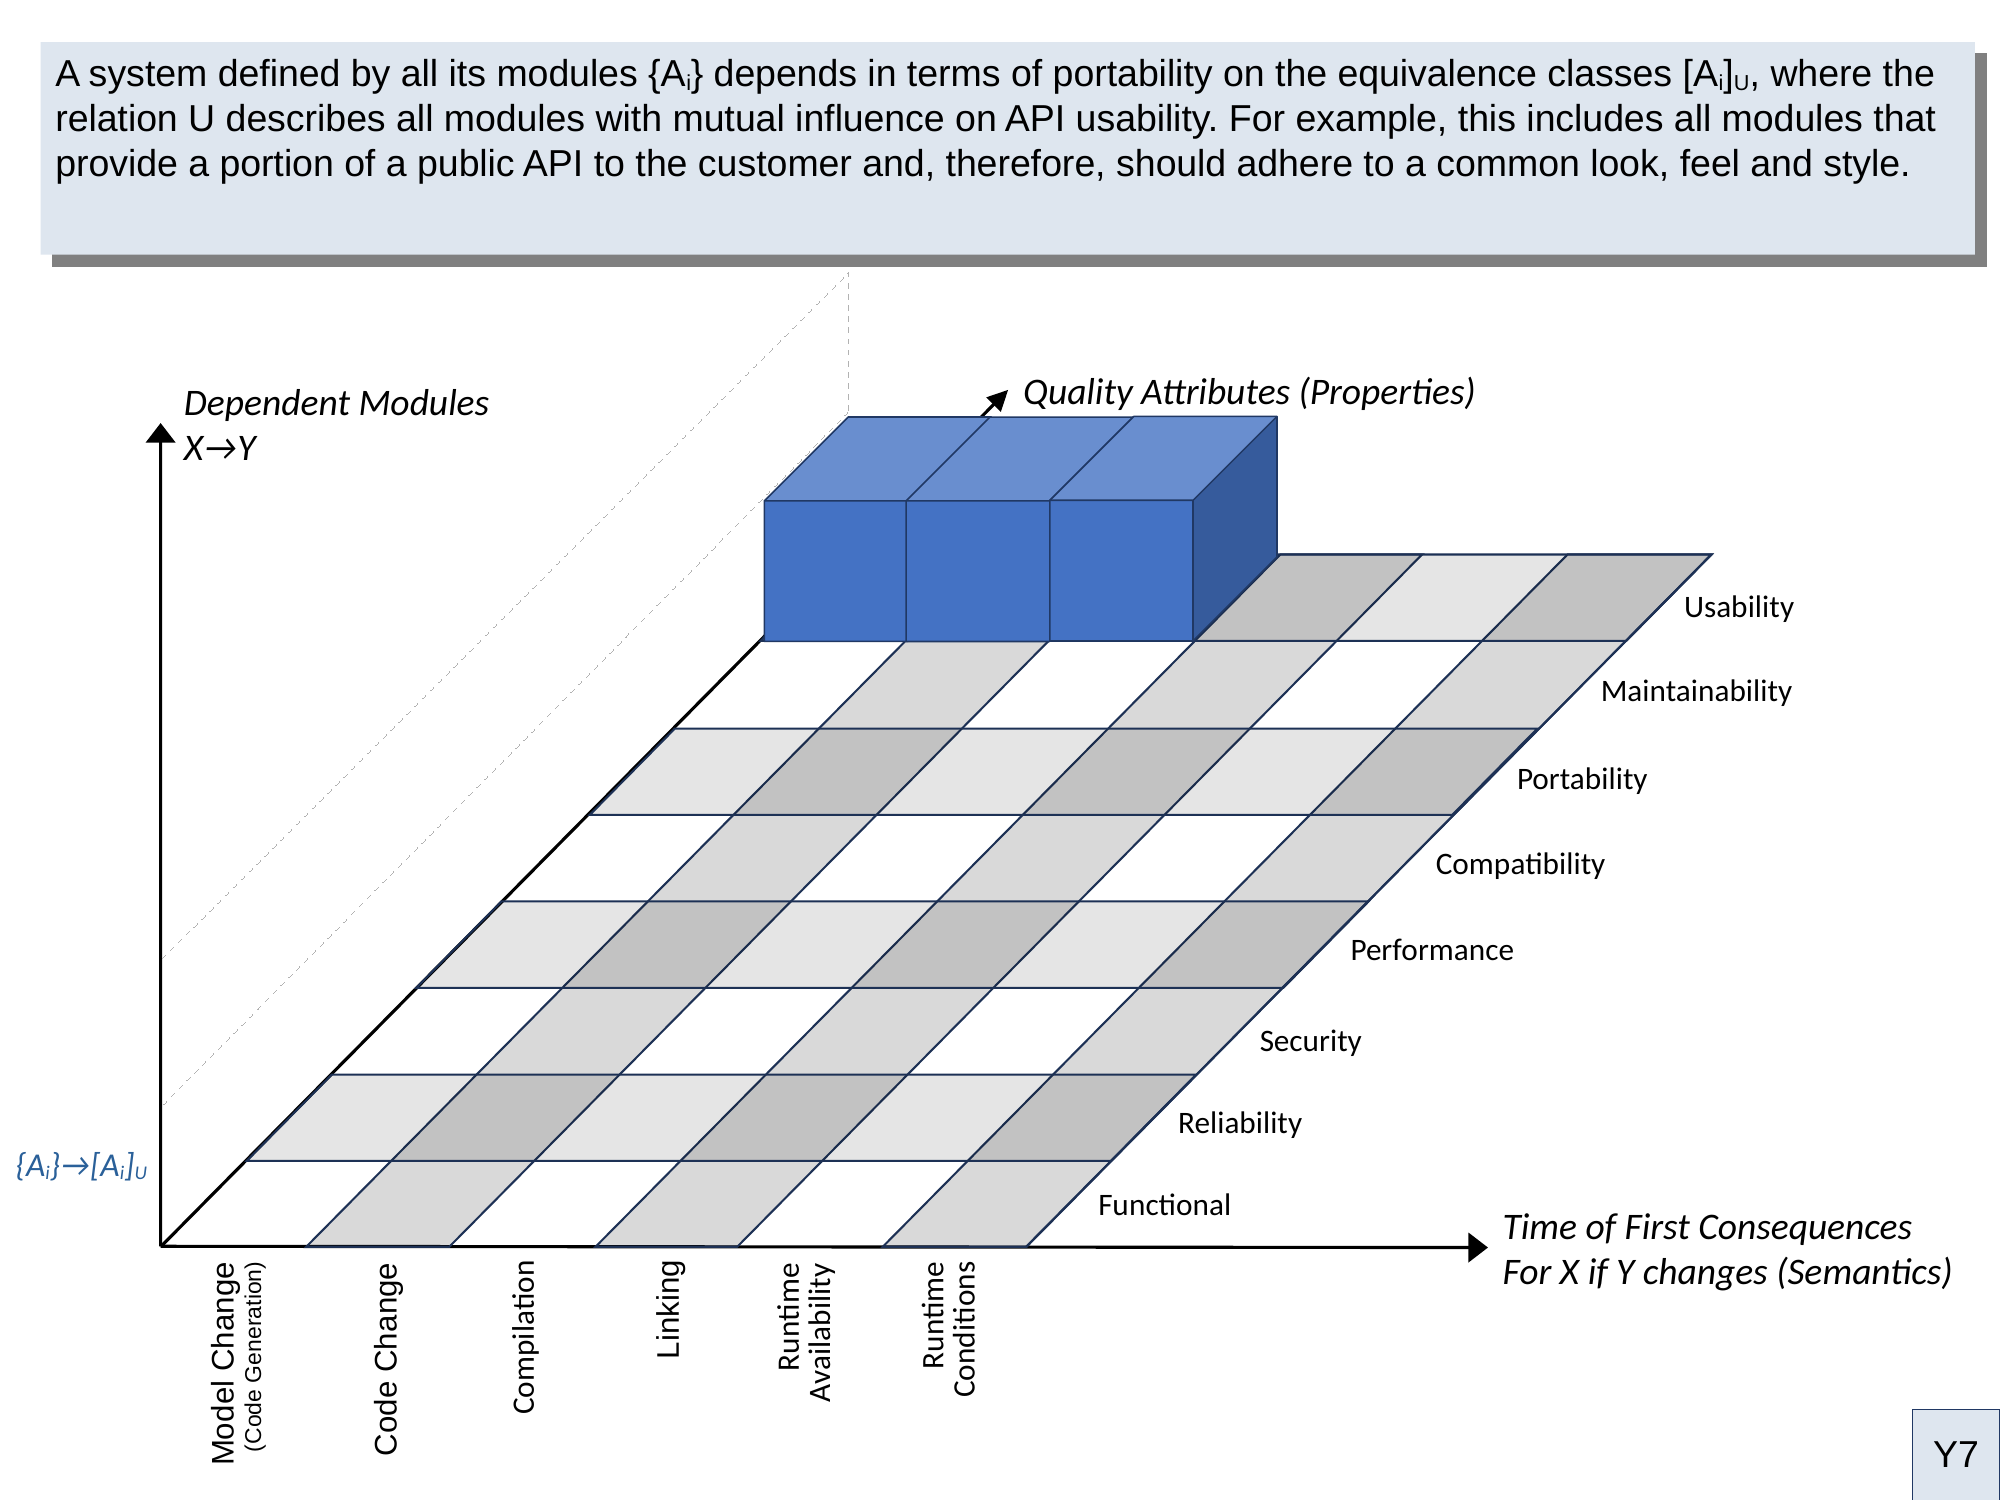

A system defined by all its modules {Ai} depends in terms of portability on the equivalence classes [Ai]U, where the relation U describes all modules with mutual influence on API usability. For example, this includes all modules that provide a portion of a public API to the customer and, therefore, should adhere to a common look, feel and style.
 Dependent Modules
 X→Y
Quality Attributes (Properties)
Usability
{Ai}→[Ai]U
Maintainability
Portability
Compatibility
 Performance
Security
Reliability
Functional
Time of First Consequences
For X if Y changes (Semantics)
Runtime
Availability
Runtime
Conditions
Model Change
(Code Generation)
Linking
Code Change
Compilation
Y7